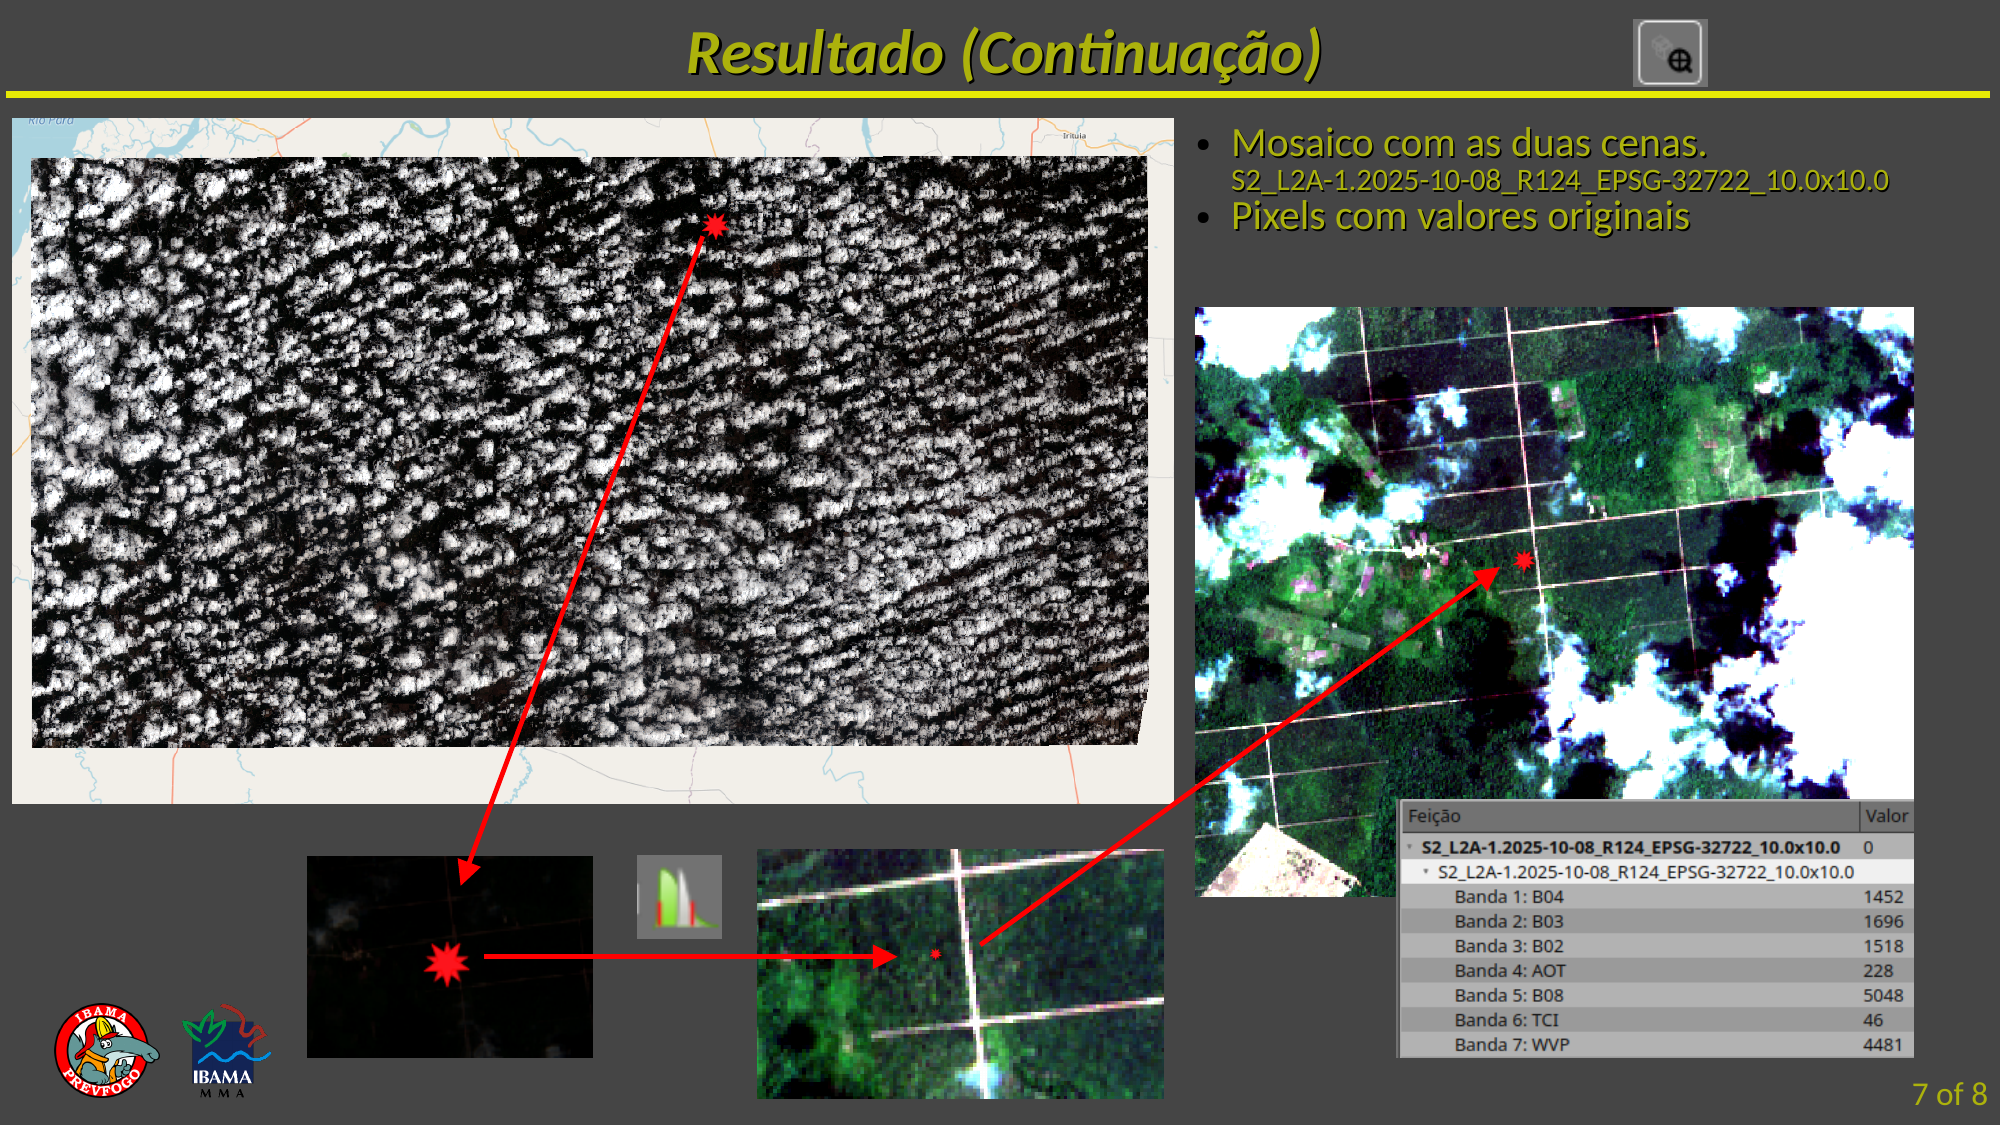

# Resultado (Continuação)
Mosaico com as duas cenas.
S2_L2A-1.2025-10-08_R124_EPSG-32722_10.0x10.0
Pixels com valores originais
 of 8